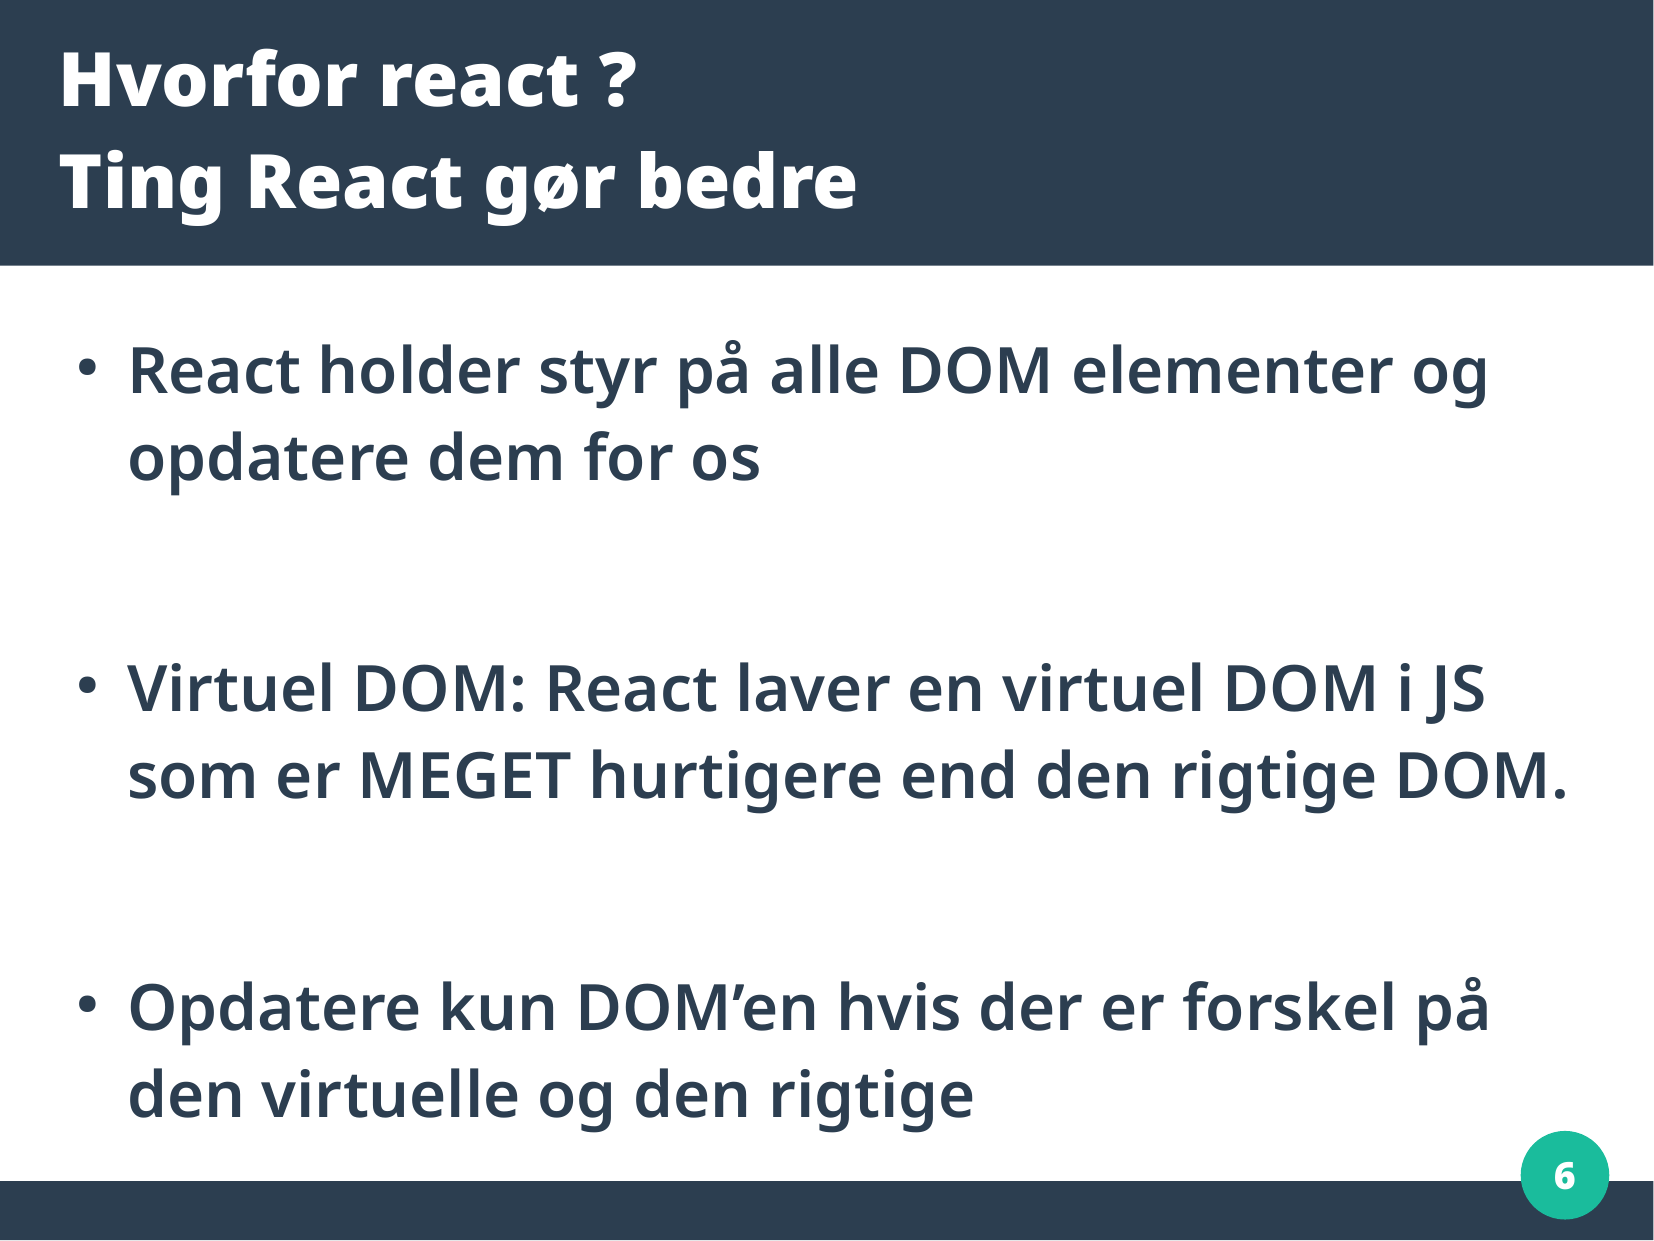

# Hvorfor react ? Ting React gør bedre
React holder styr på alle DOM elementer og opdatere dem for os
Virtuel DOM: React laver en virtuel DOM i JS som er MEGET hurtigere end den rigtige DOM.
Opdatere kun DOM’en hvis der er forskel på den virtuelle og den rigtige
6